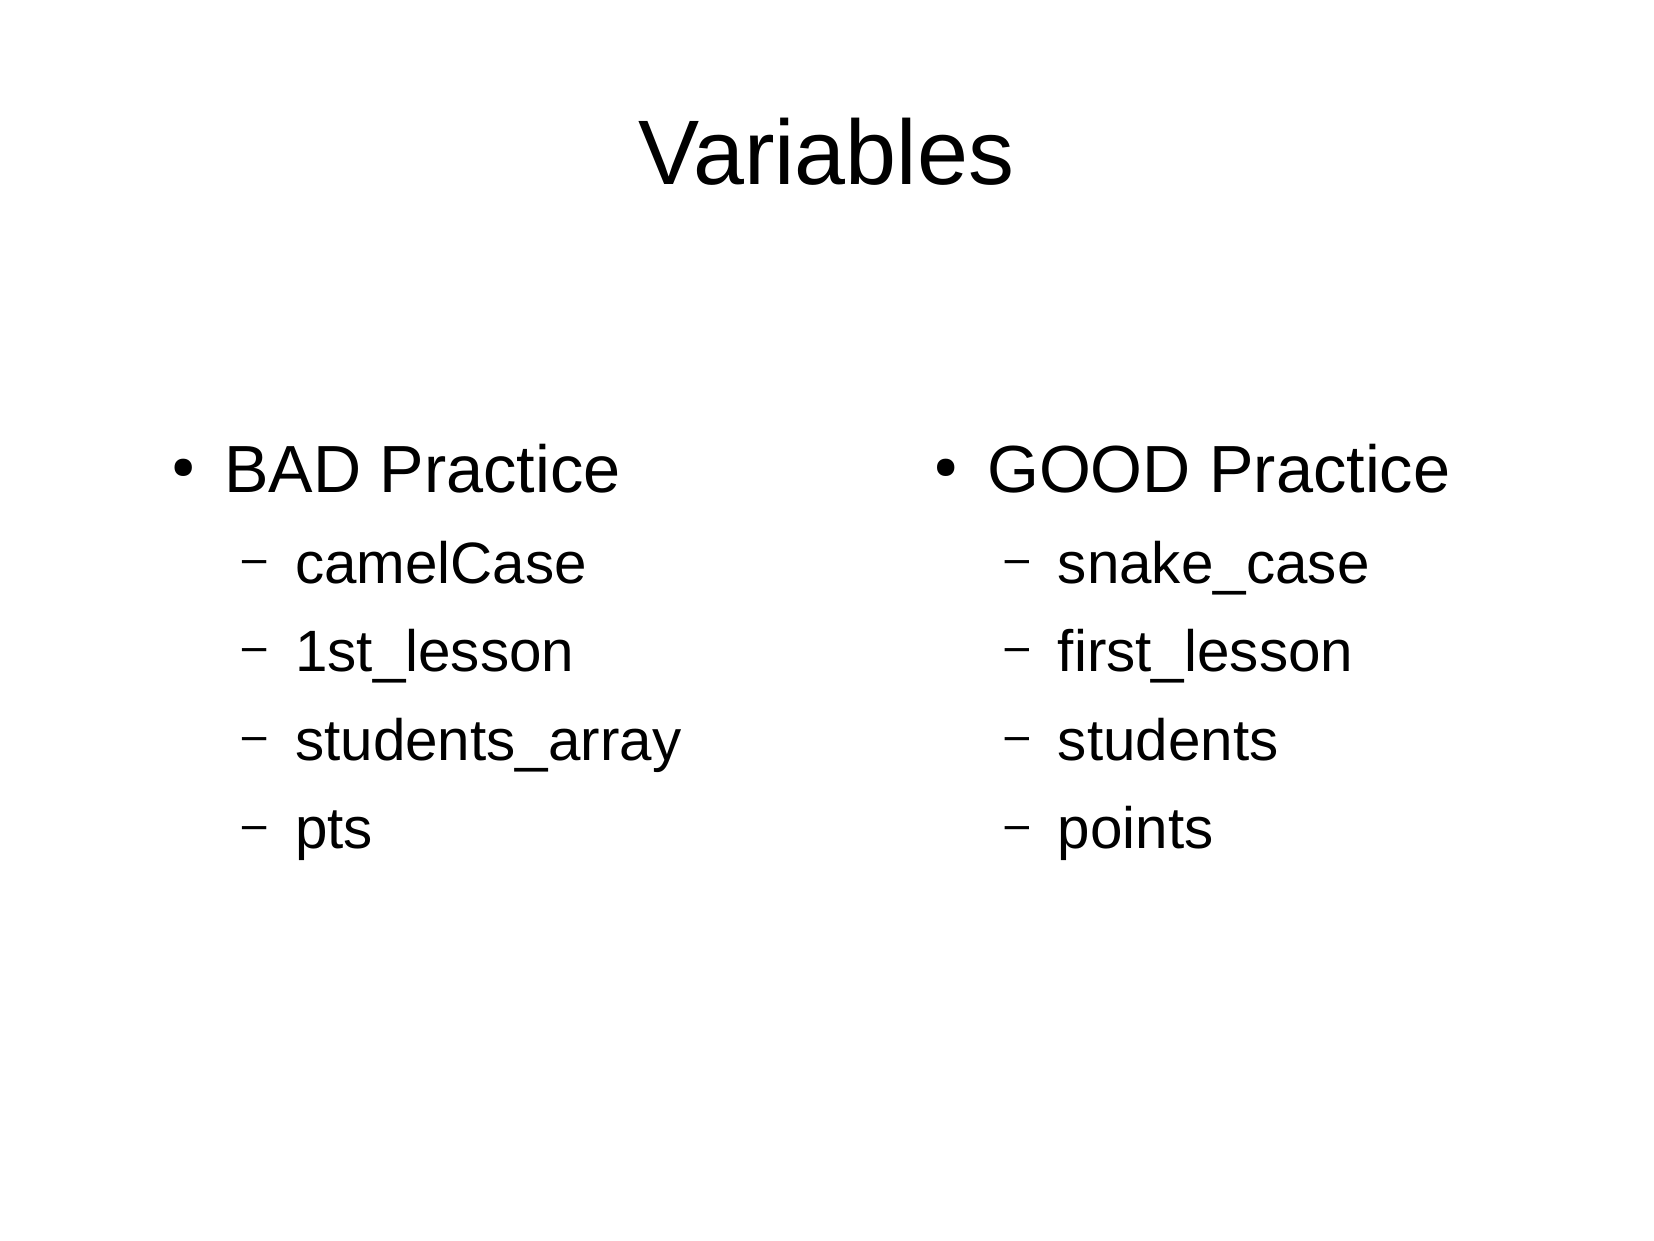

# Variables
BAD Practice
camelCase
1st_lesson
students_array
pts
GOOD Practice
snake_case
first_lesson
students
points